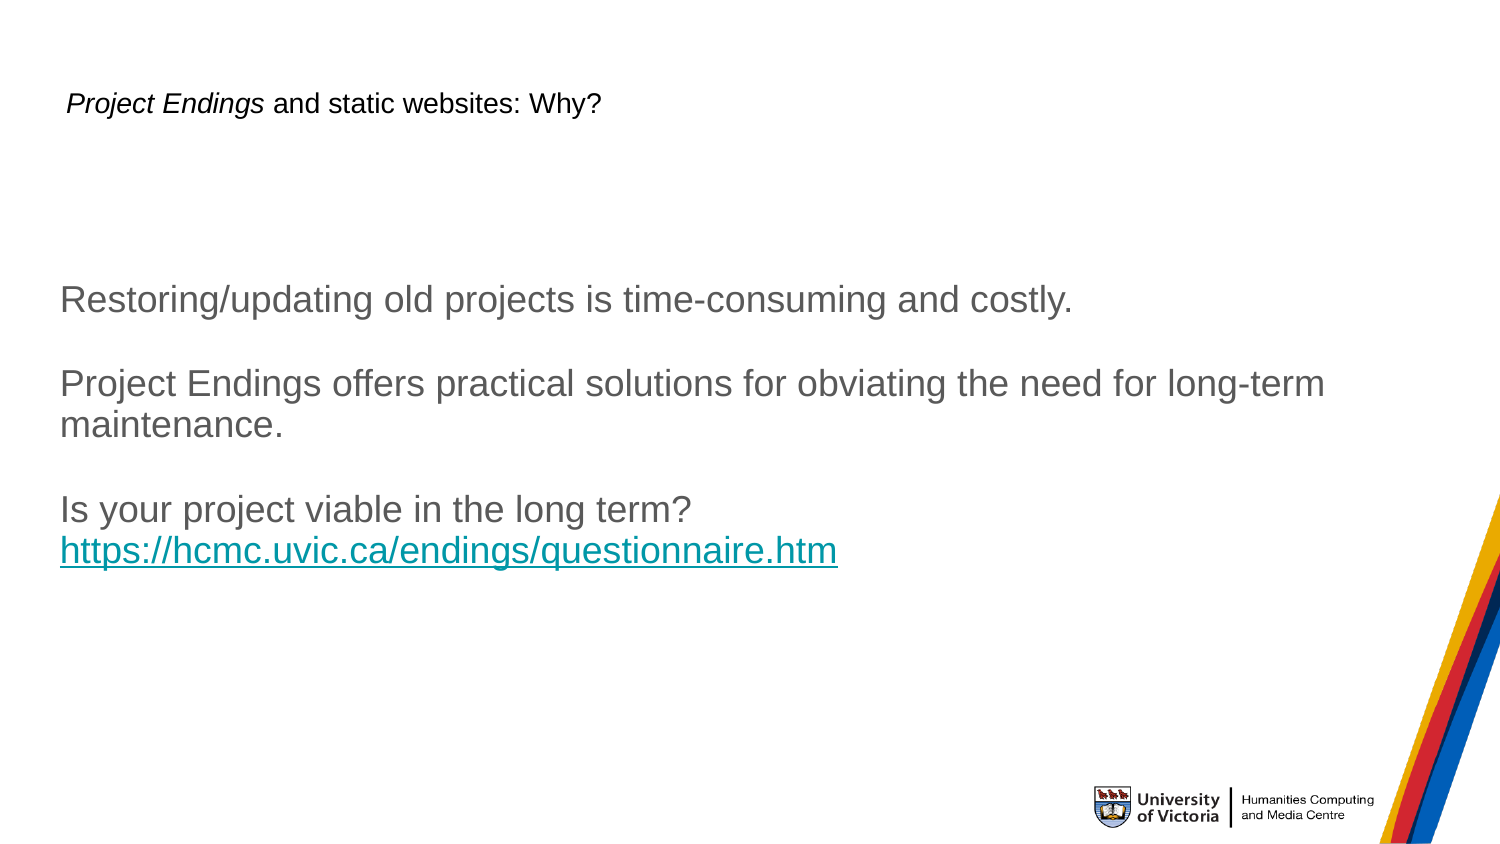

# Project Endings and static websites: Why?
Restoring/updating old projects is time-consuming and costly.
Project Endings offers practical solutions for obviating the need for long-term maintenance.
Is your project viable in the long term? https://hcmc.uvic.ca/endings/questionnaire.htm